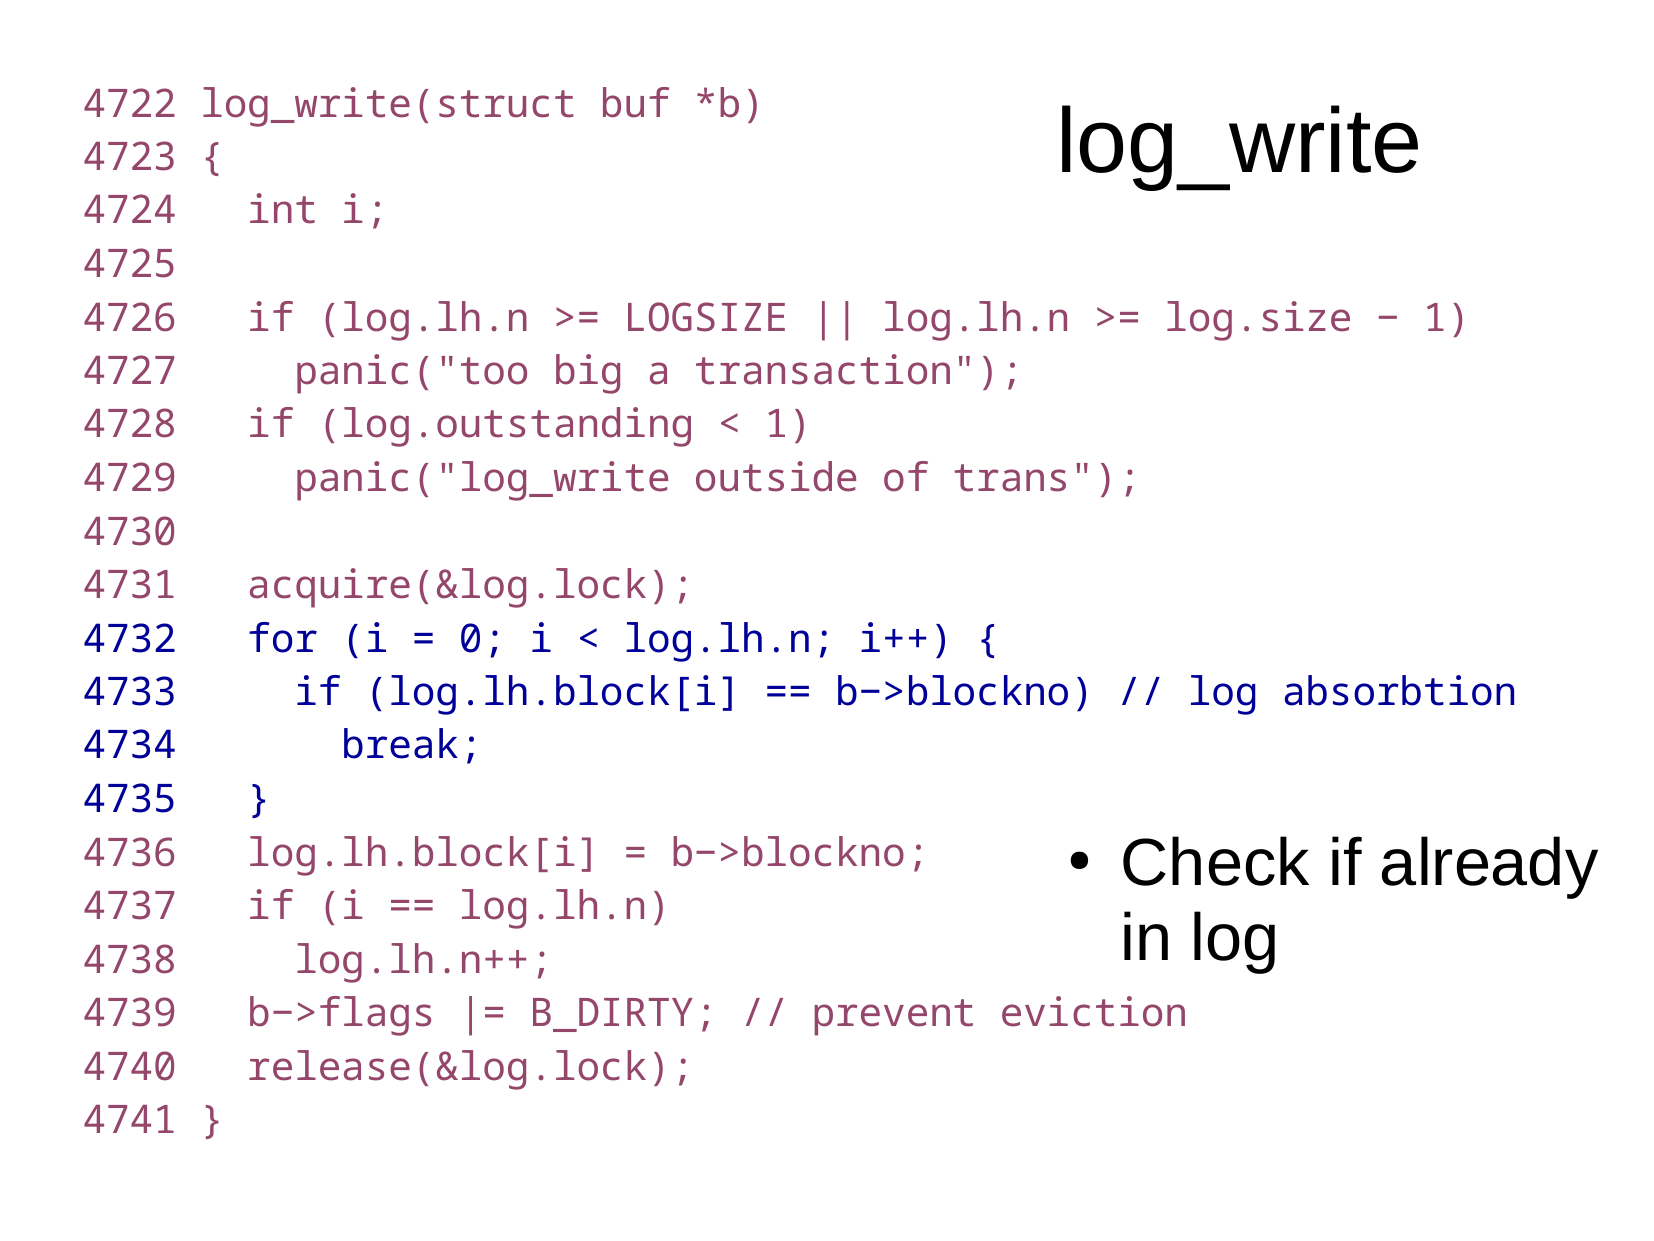

# log_write
4722 log_write(struct buf *b)
4723 {
4724 int i;
4725
4726 if (log.lh.n >= LOGSIZE || log.lh.n >= log.size − 1)
4727 panic("too big a transaction");
4728 if (log.outstanding < 1)
4729 panic("log_write outside of trans");
4730
4731 acquire(&log.lock);
4732 for (i = 0; i < log.lh.n; i++) {
4733 if (log.lh.block[i] == b−>blockno) // log absorbtion
4734 break;
4735 }
4736 log.lh.block[i] = b−>blockno;
4737 if (i == log.lh.n)
4738 log.lh.n++;
4739 b−>flags |= B_DIRTY; // prevent eviction
4740 release(&log.lock);
4741 }
Check if already in log